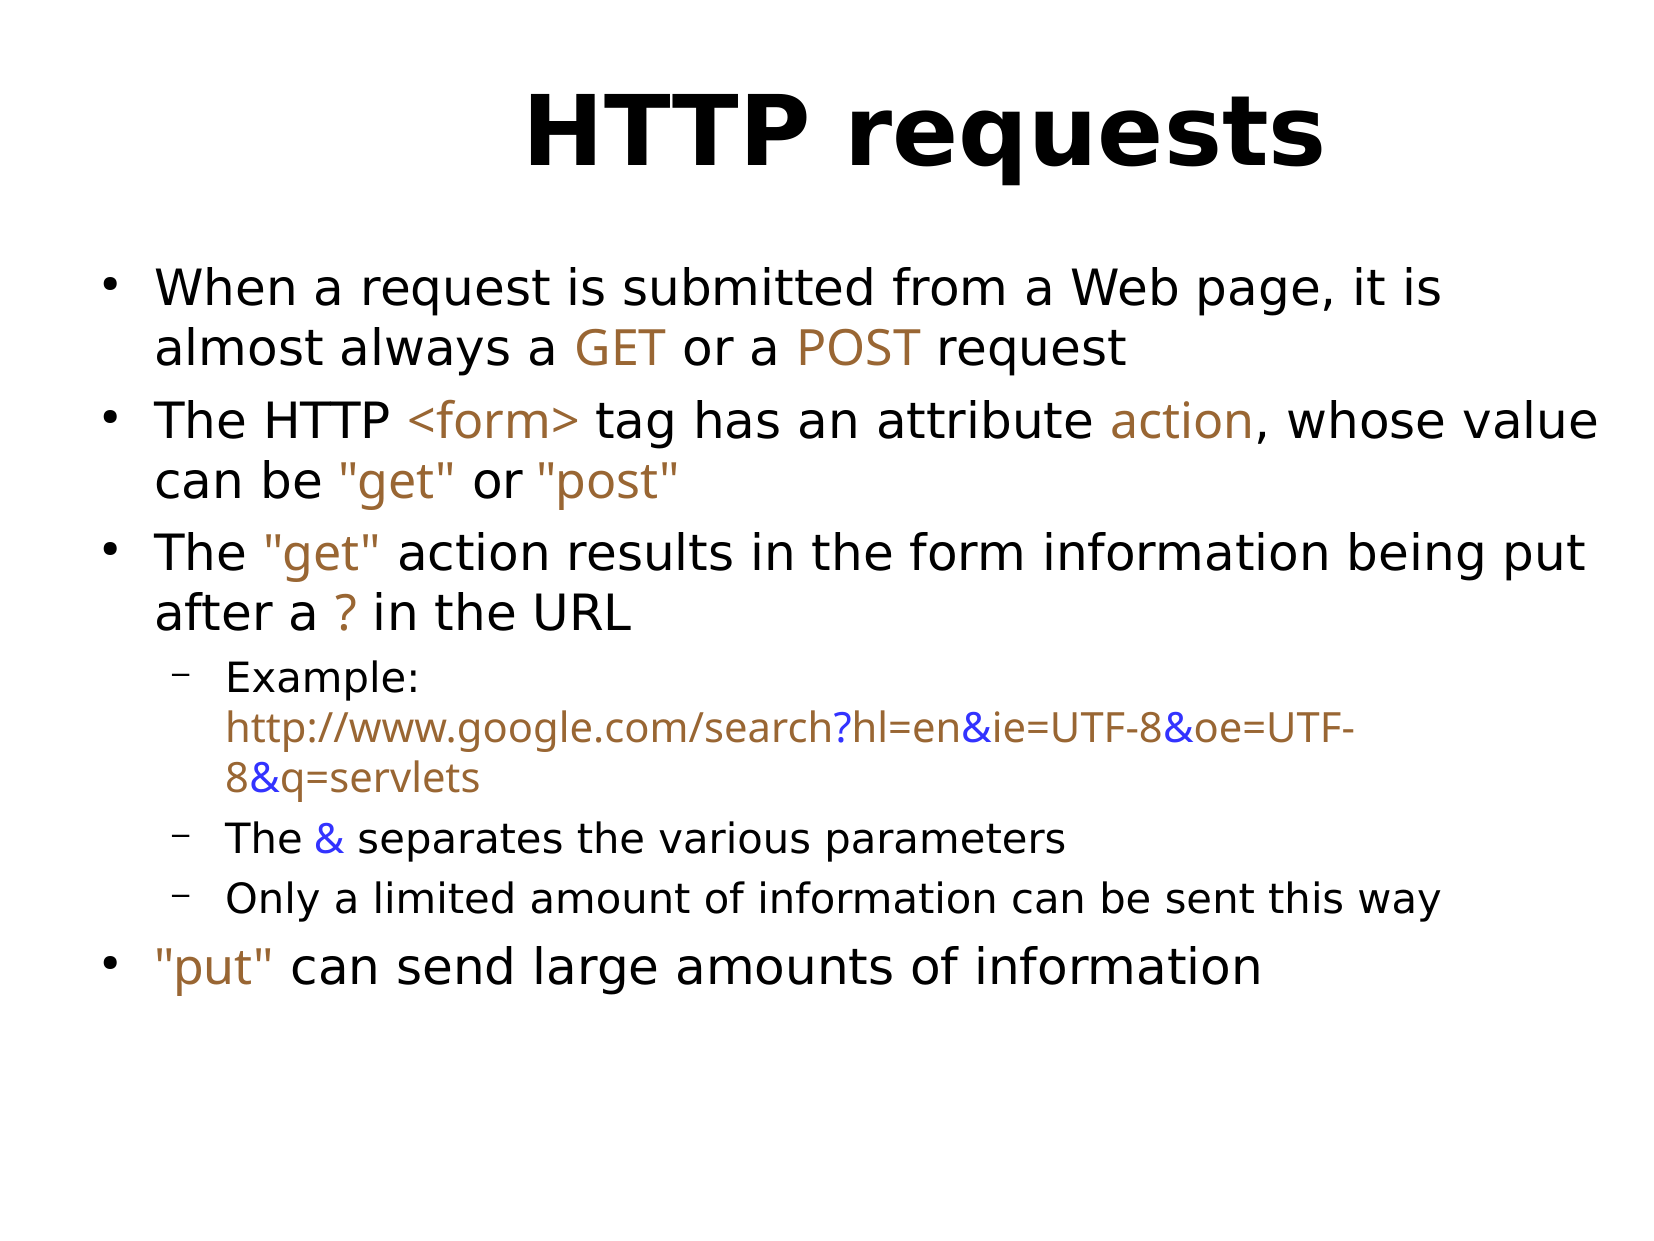

# HTTP requests
When a request is submitted from a Web page, it is almost always a GET or a POST request
The HTTP <form> tag has an attribute action, whose value can be "get" or "post"
The "get" action results in the form information being put after a ? in the URL
Example:
http://www.google.com/search?hl=en&ie=UTF-8&oe=UTF-8&q=servlets
The & separates the various parameters
Only a limited amount of information can be sent this way
"put" can send large amounts of information